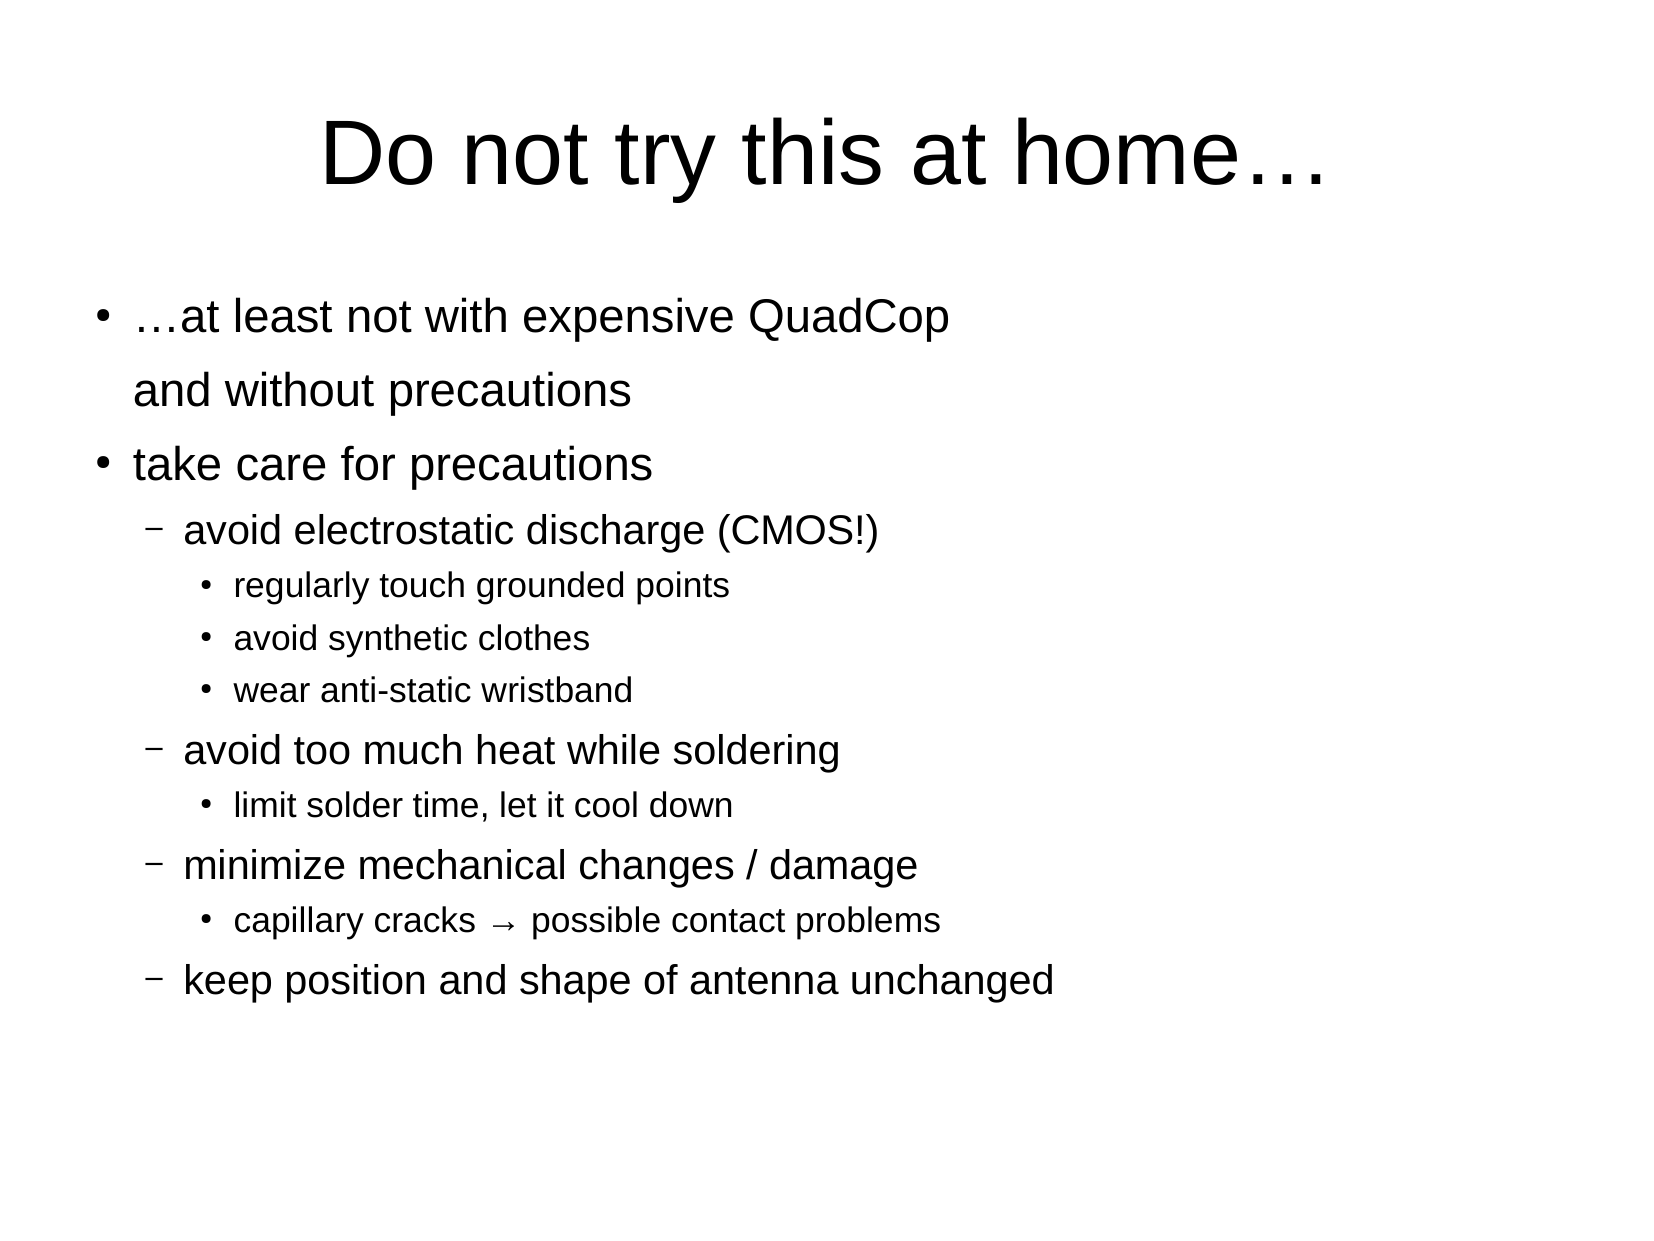

# Do not try this at home…
…at least not with expensive QuadCop
and without precautions
take care for precautions
avoid electrostatic discharge (CMOS!)
regularly touch grounded points
avoid synthetic clothes
wear anti-static wristband
avoid too much heat while soldering
limit solder time, let it cool down
minimize mechanical changes / damage
capillary cracks → possible contact problems
keep position and shape of antenna unchanged